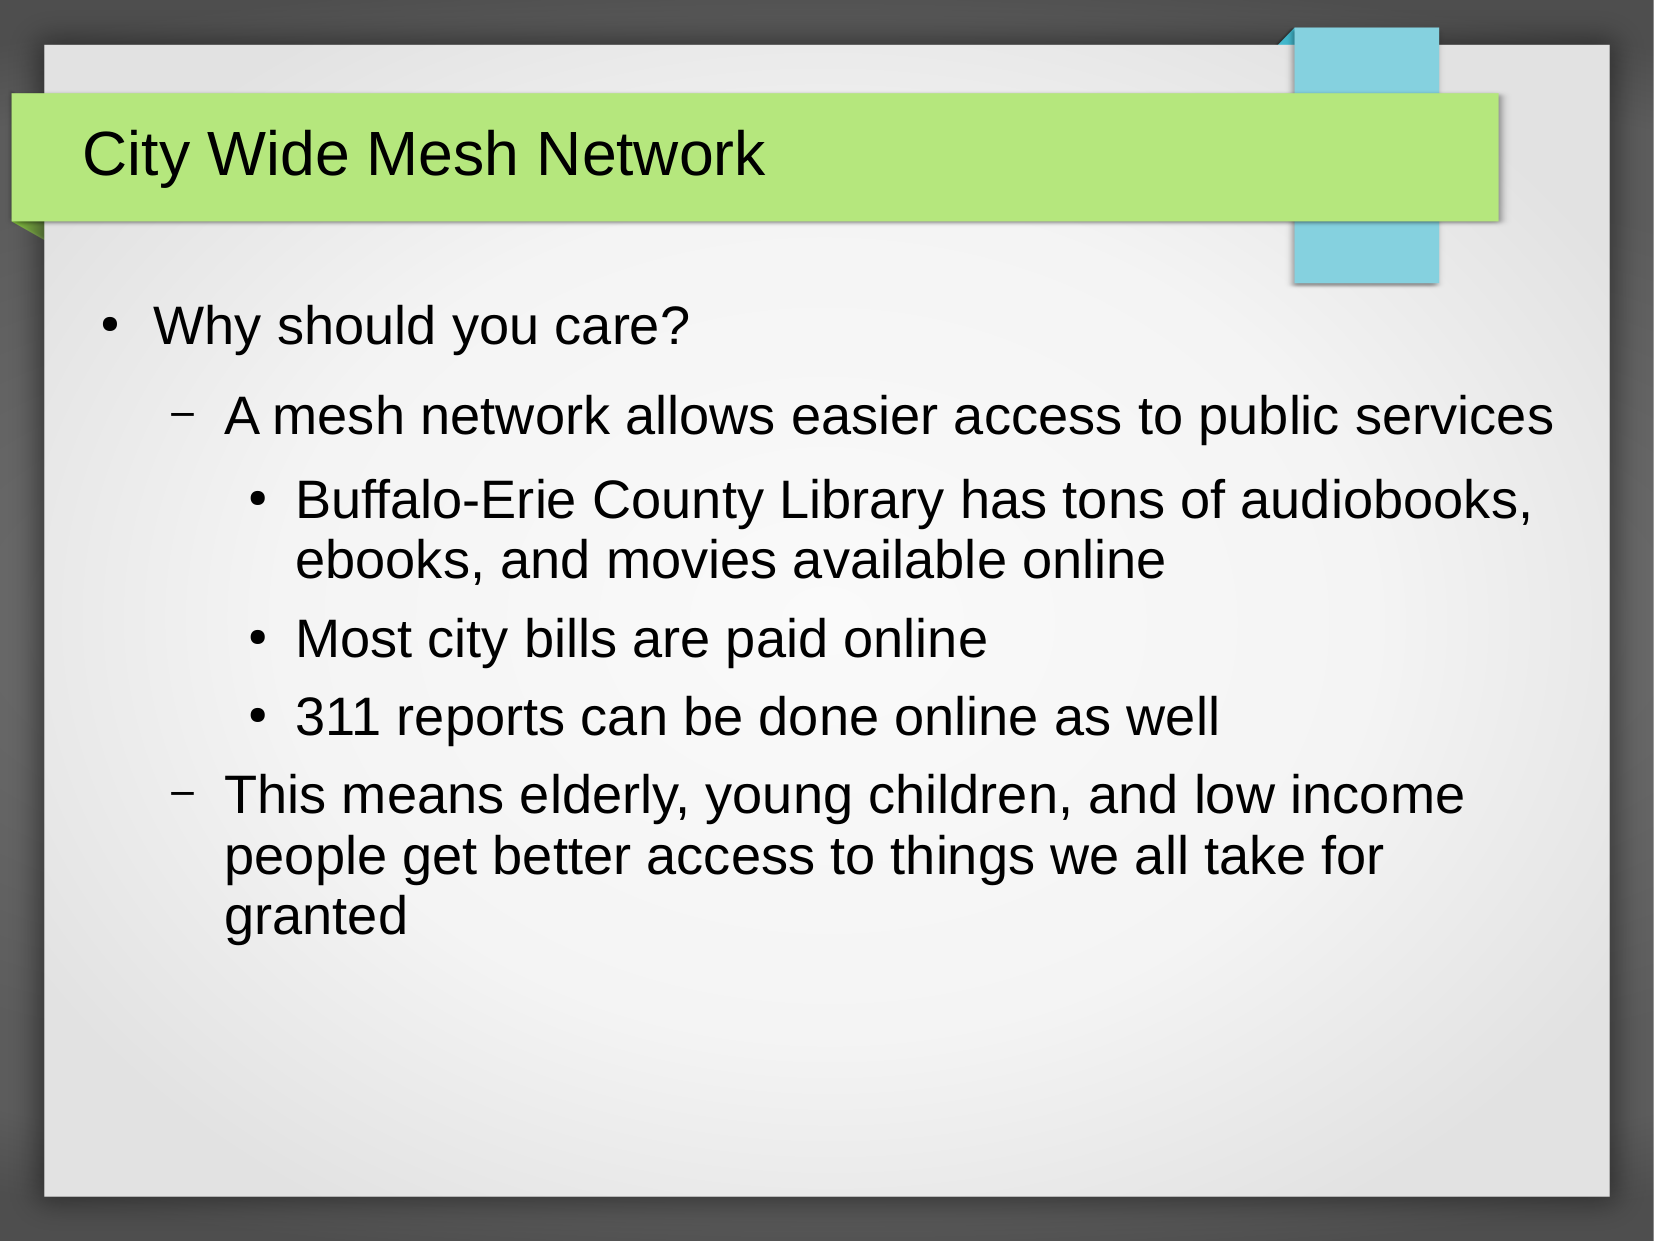

# City Wide Mesh Network
Why should you care?
A mesh network allows easier access to public services
Buffalo-Erie County Library has tons of audiobooks, ebooks, and movies available online
Most city bills are paid online
311 reports can be done online as well
This means elderly, young children, and low income people get better access to things we all take for granted